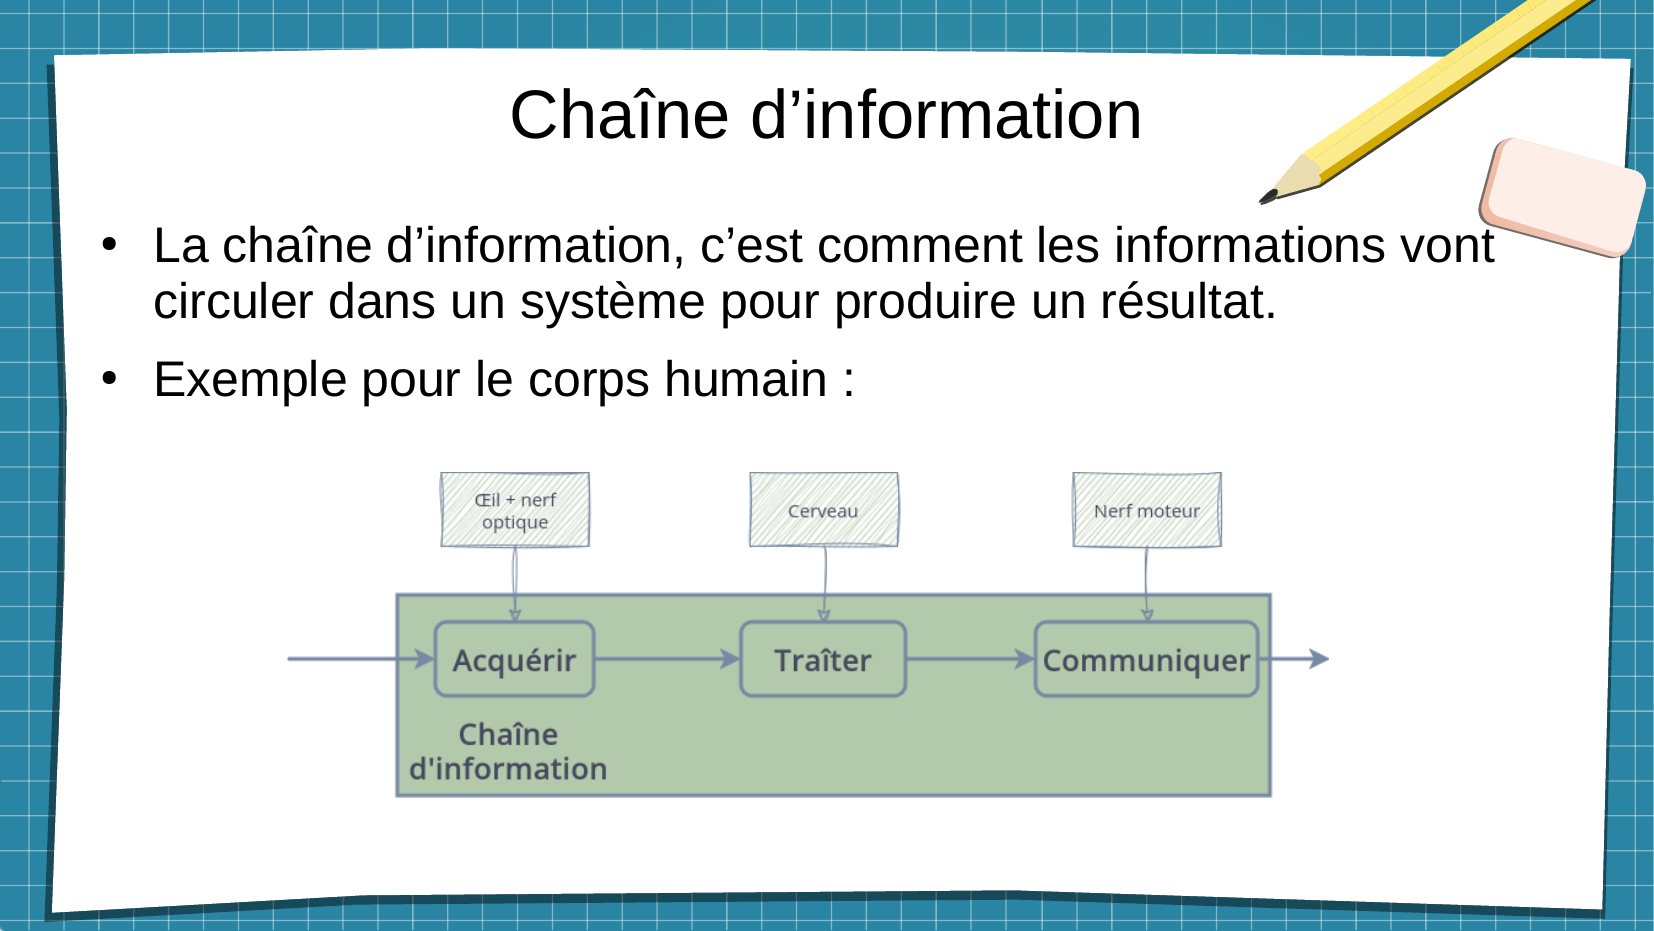

# Chaîne d’information
La chaîne d’information, c’est comment les informations vont circuler dans un système pour produire un résultat.
Exemple pour le corps humain :